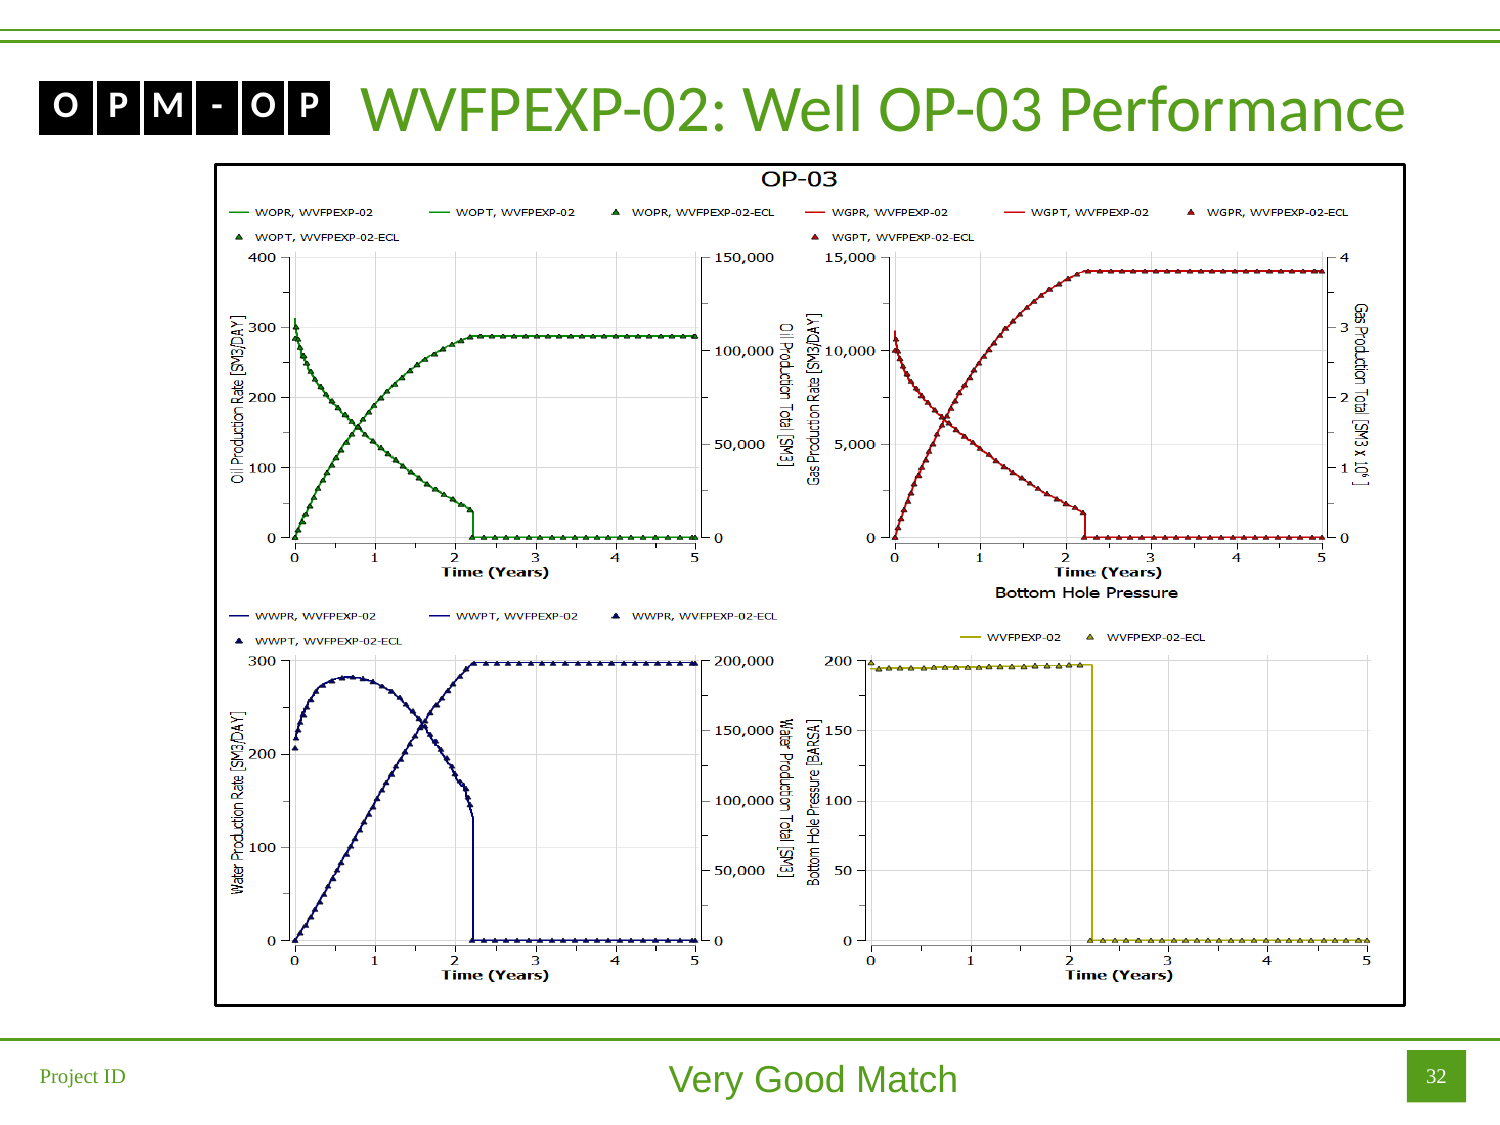

# WVFPEXP-02: Well OP-03 Performance
Project ID
32
Very Good Match